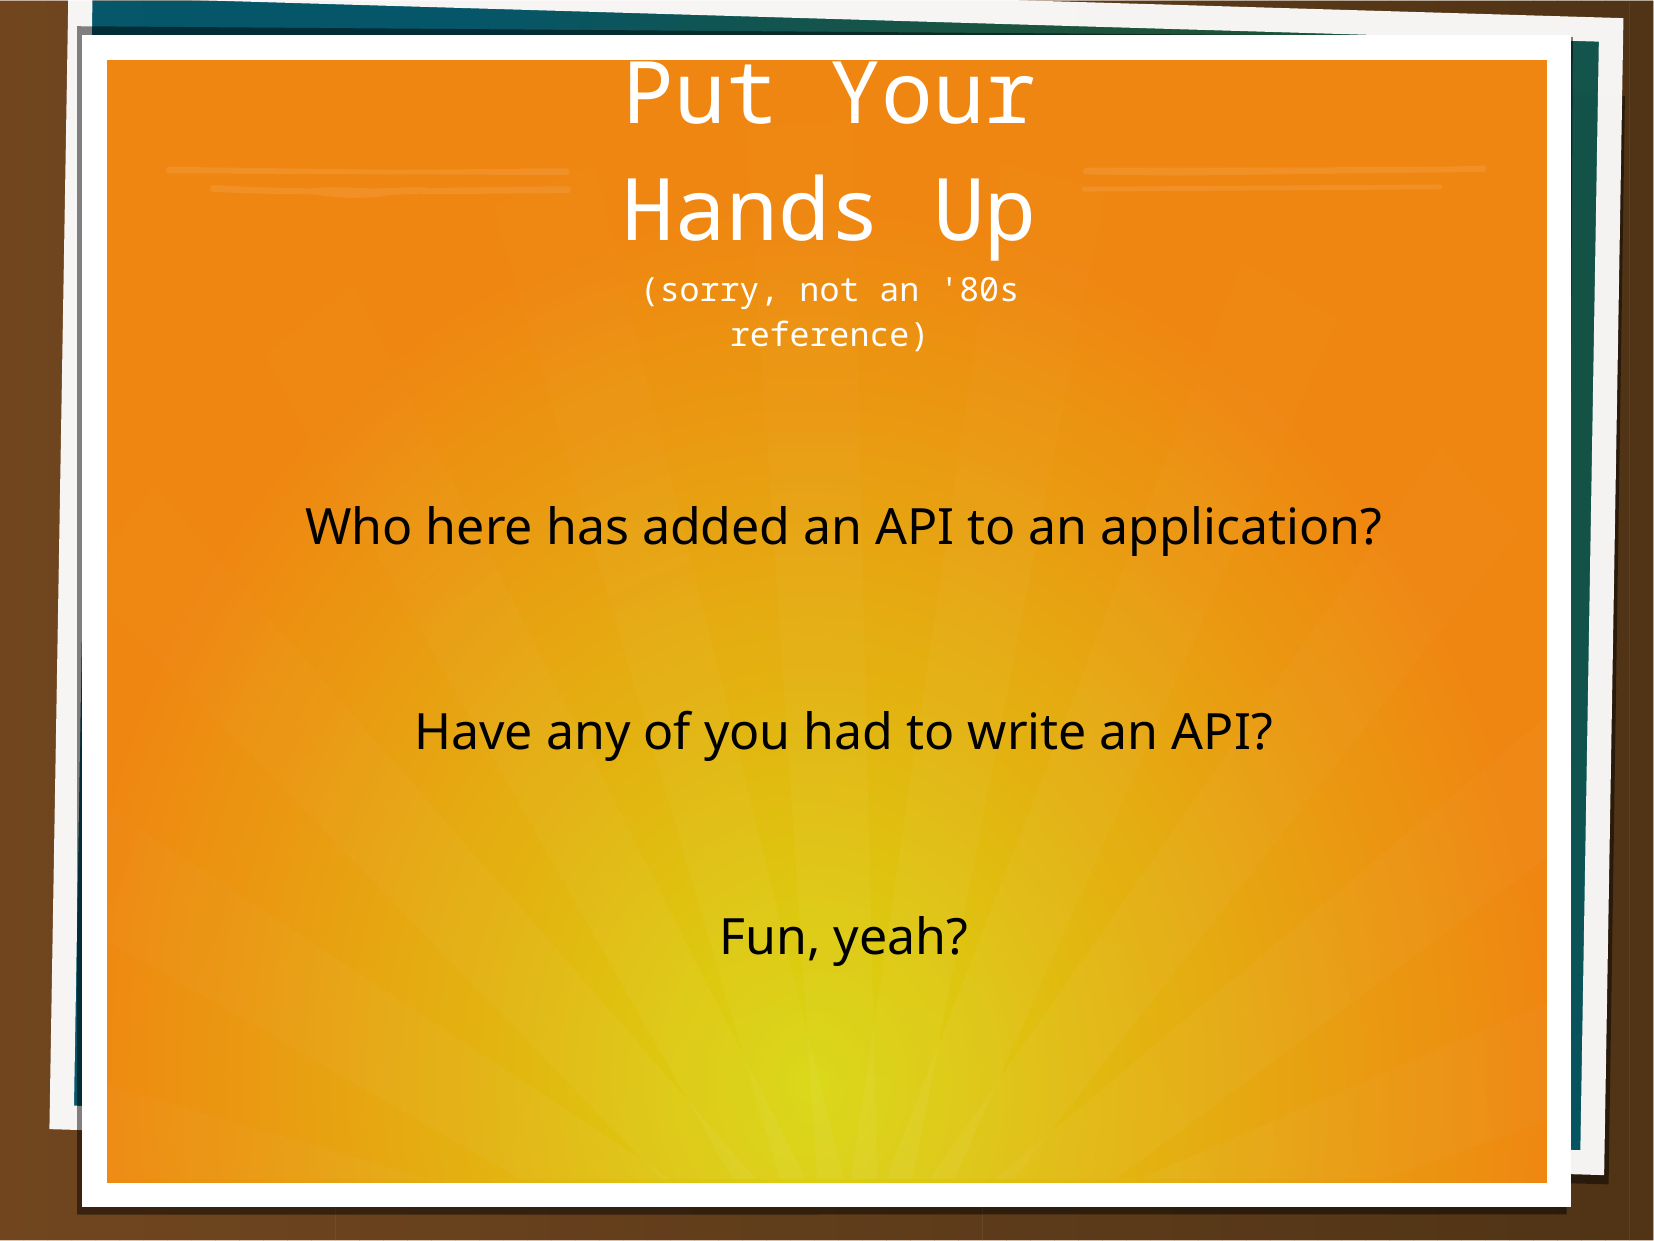

# Put Your Hands Up (sorry, not an '80s reference)
Who here has added an API to an application?
Have any of you had to write an API?
Fun, yeah?